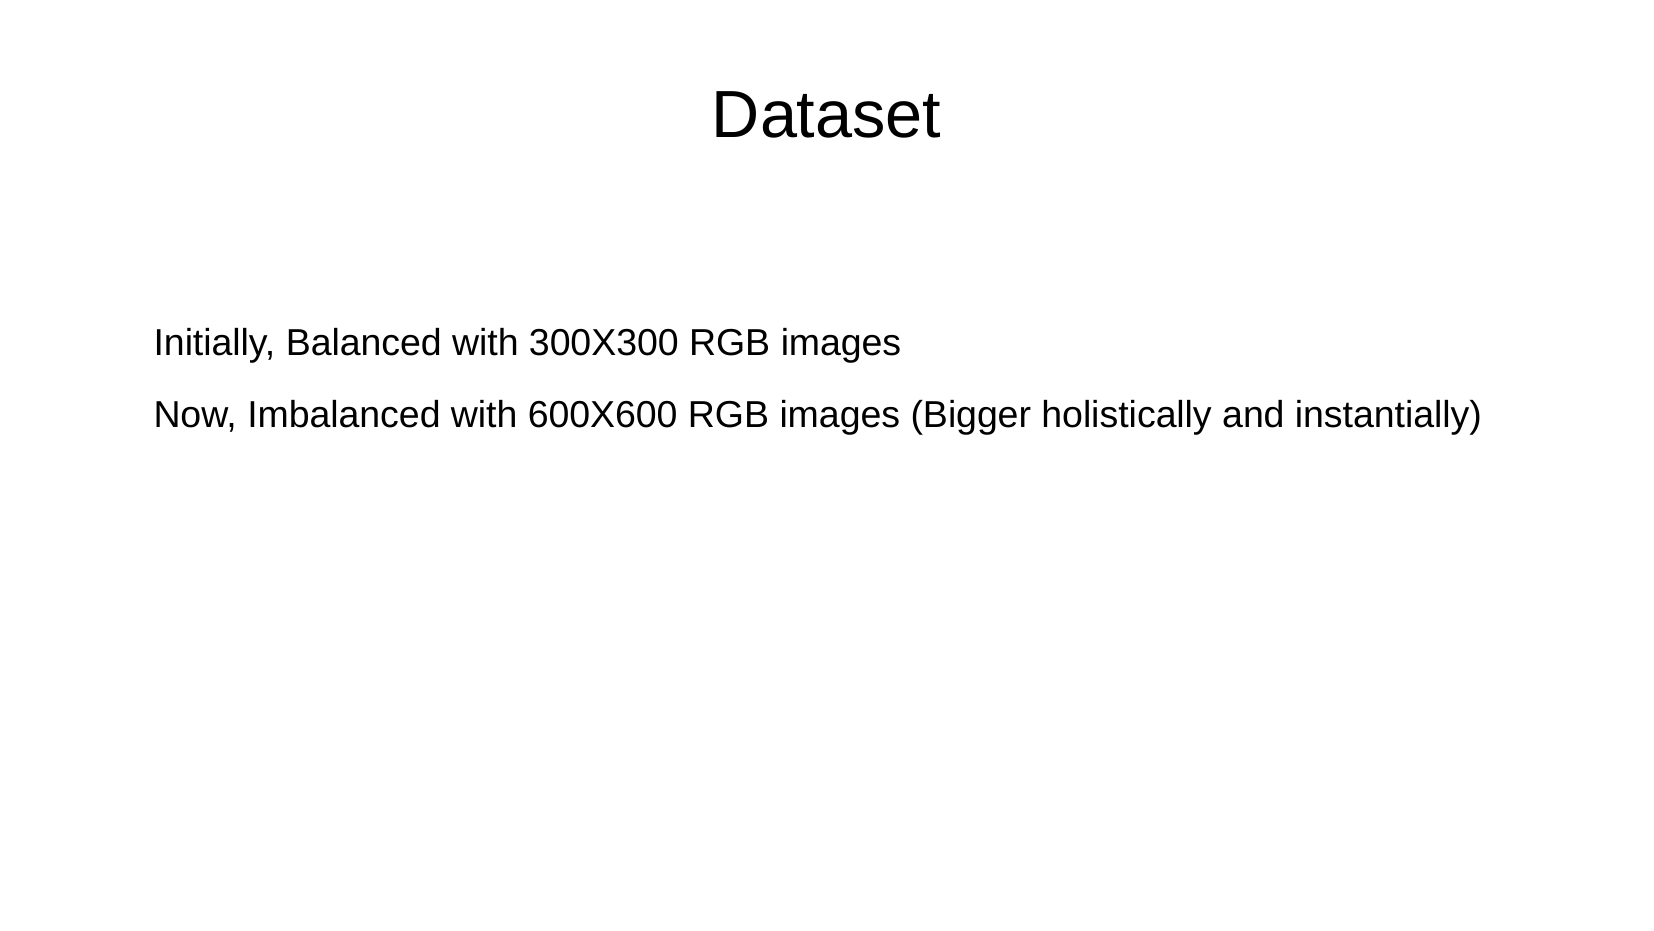

# Dataset
Initially, Balanced with 300X300 RGB images
Now, Imbalanced with 600X600 RGB images (Bigger holistically and instantially)